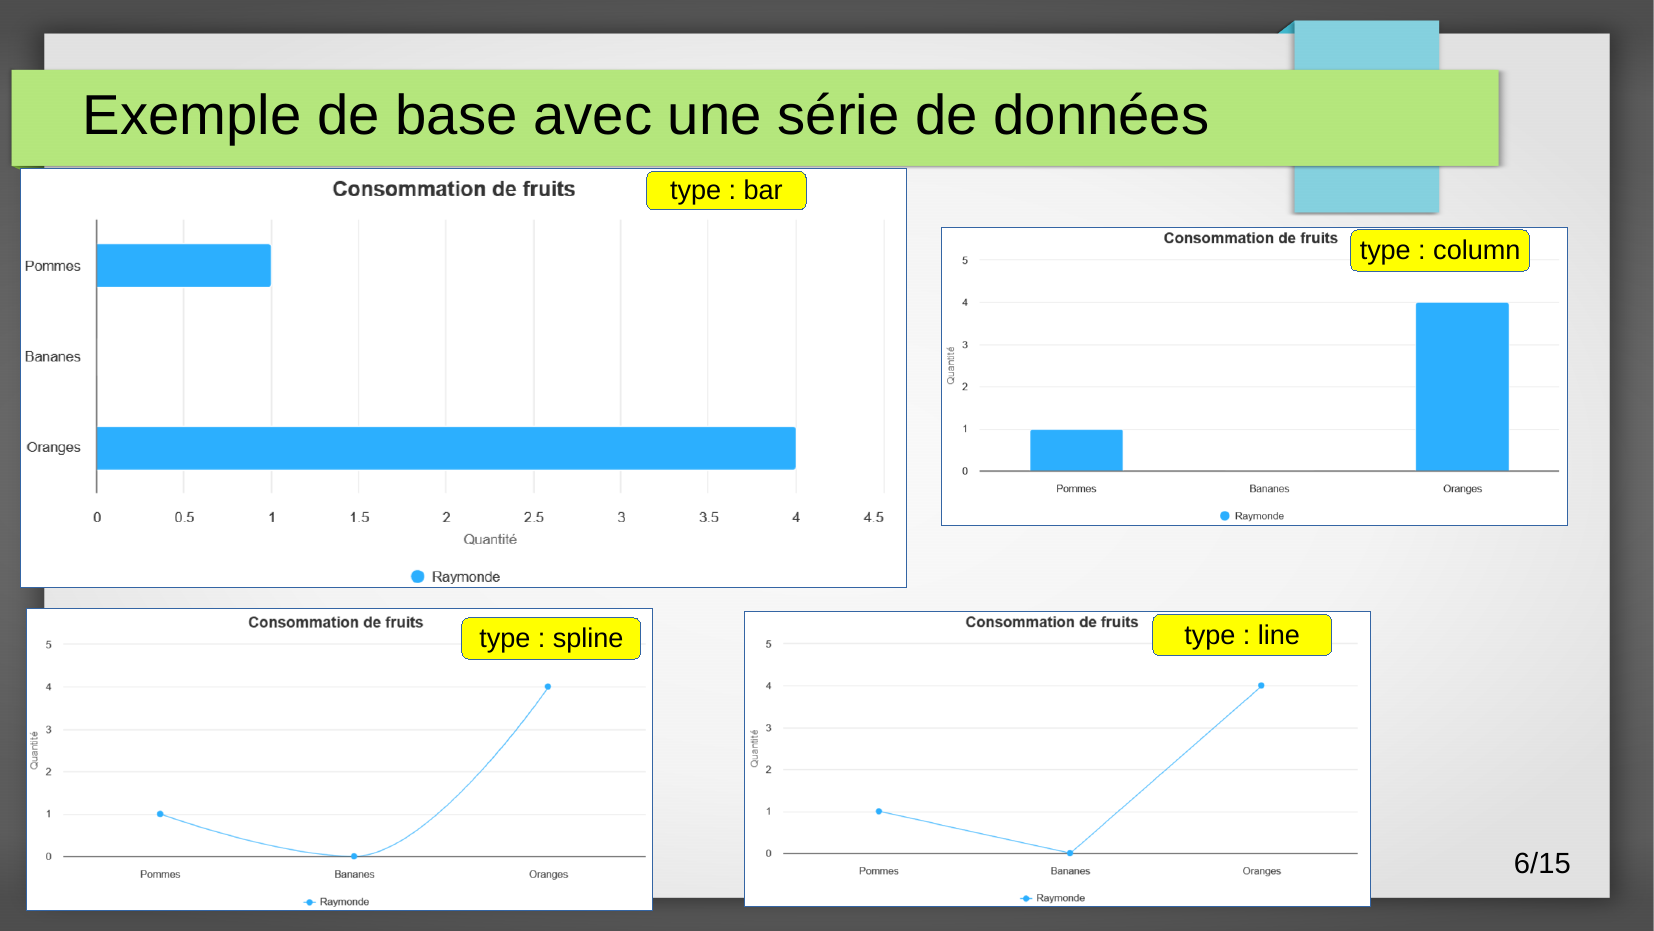

# Exemple de base avec une série de données
type : bar
type : column
type : line
type : spline
6